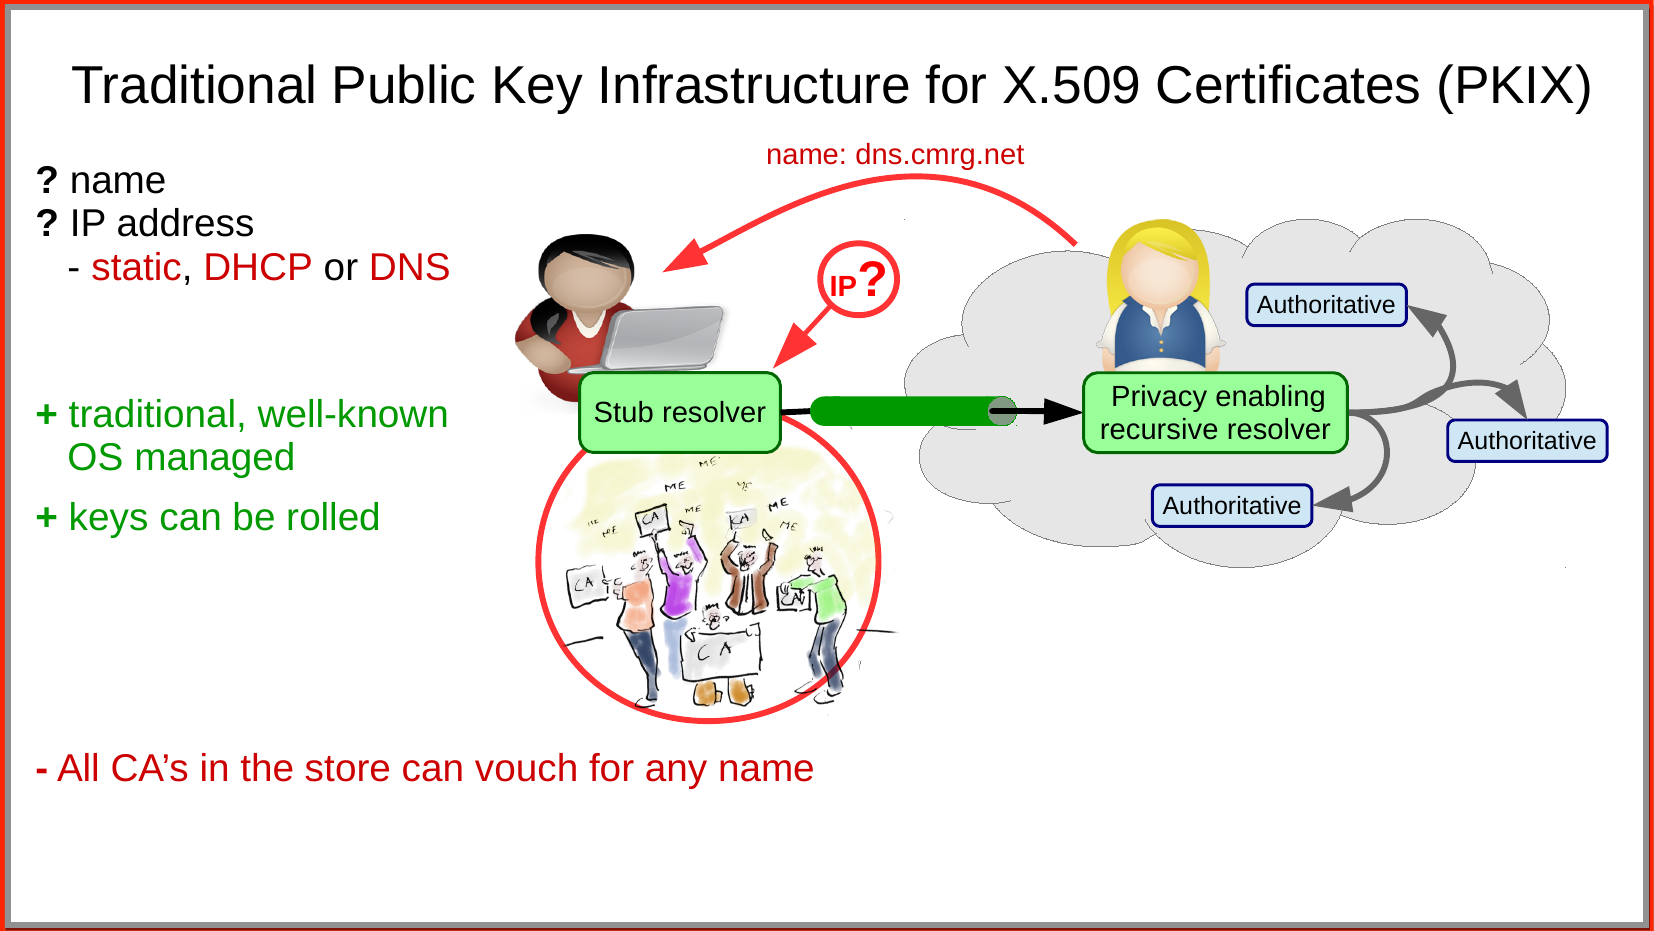

# Traditional Public Key Infrastructure for X.509 Certificates (PKIX)
name: dns.cmrg.net
? name
? IP address
 - static, DHCP or DNS
+ traditional, well-known
 OS managed
+ keys can be rolled
- All CA’s in the store can vouch for any name
?
IP
Authoritative
Privacy enabling
Stub resolver
recursive resolver
Authoritative
Authoritative